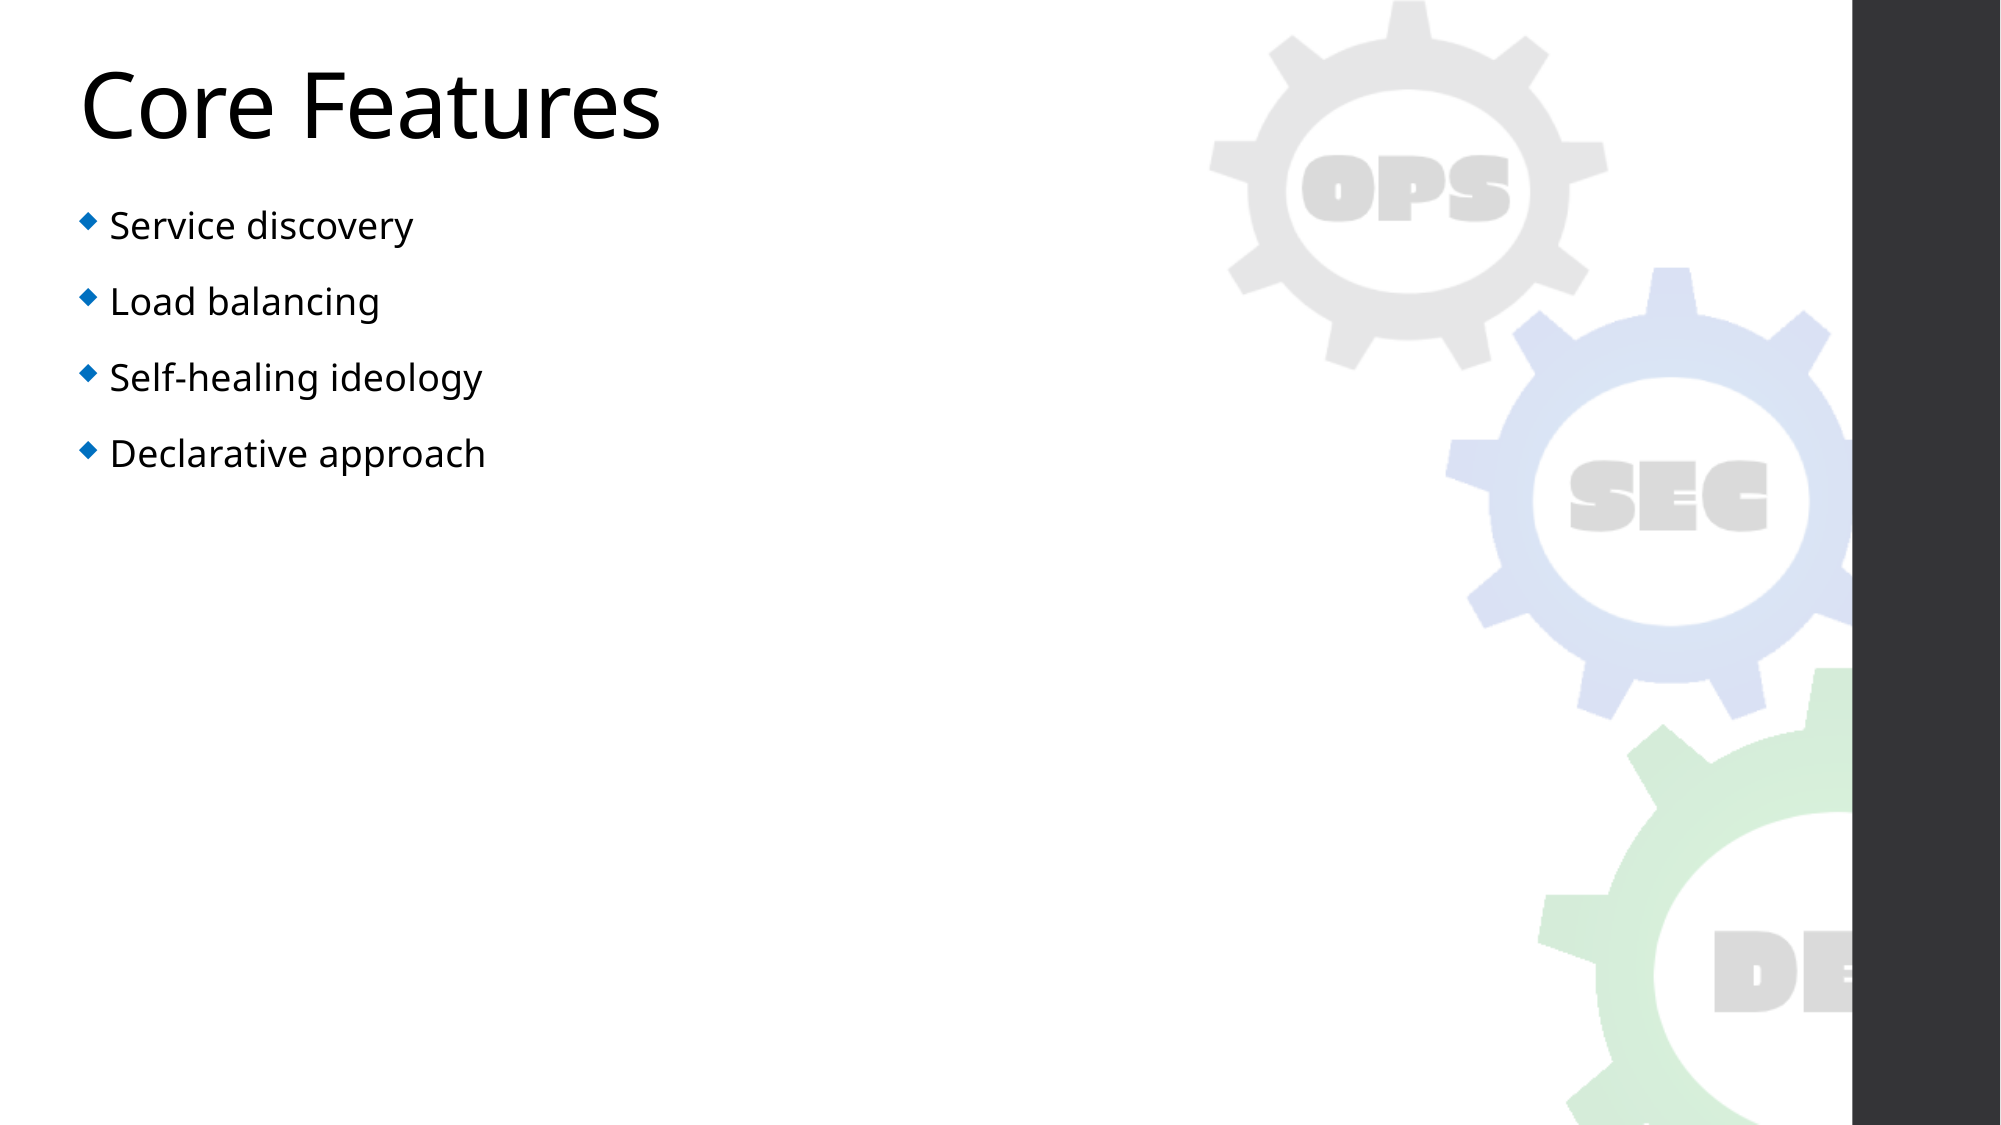

# Core Features
Service discovery
Load balancing
Self-healing ideology
Declarative approach